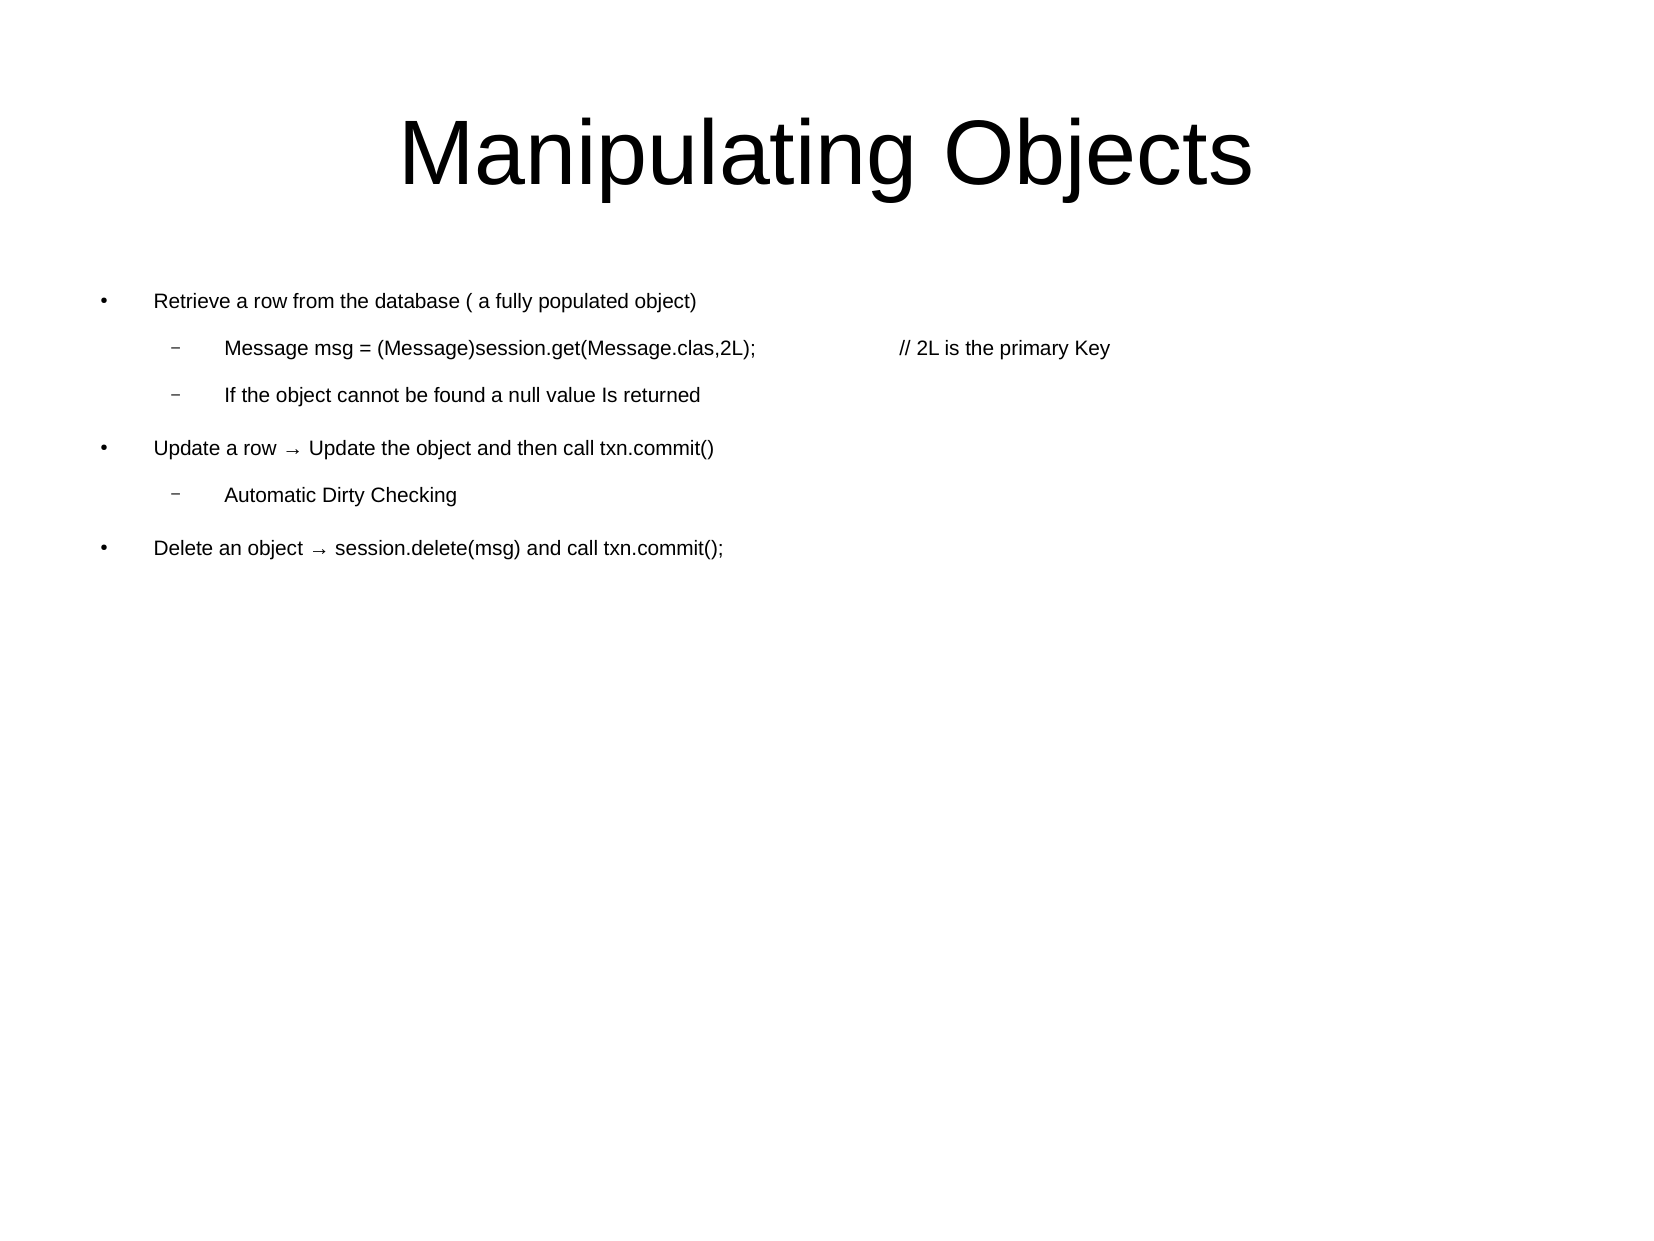

# Manipulating Objects
Retrieve a row from the database ( a fully populated object)
Message msg = (Message)session.get(Message.clas,2L);		// 2L is the primary Key
If the object cannot be found a null value Is returned
Update a row → Update the object and then call txn.commit()
Automatic Dirty Checking
Delete an object → session.delete(msg) and call txn.commit();